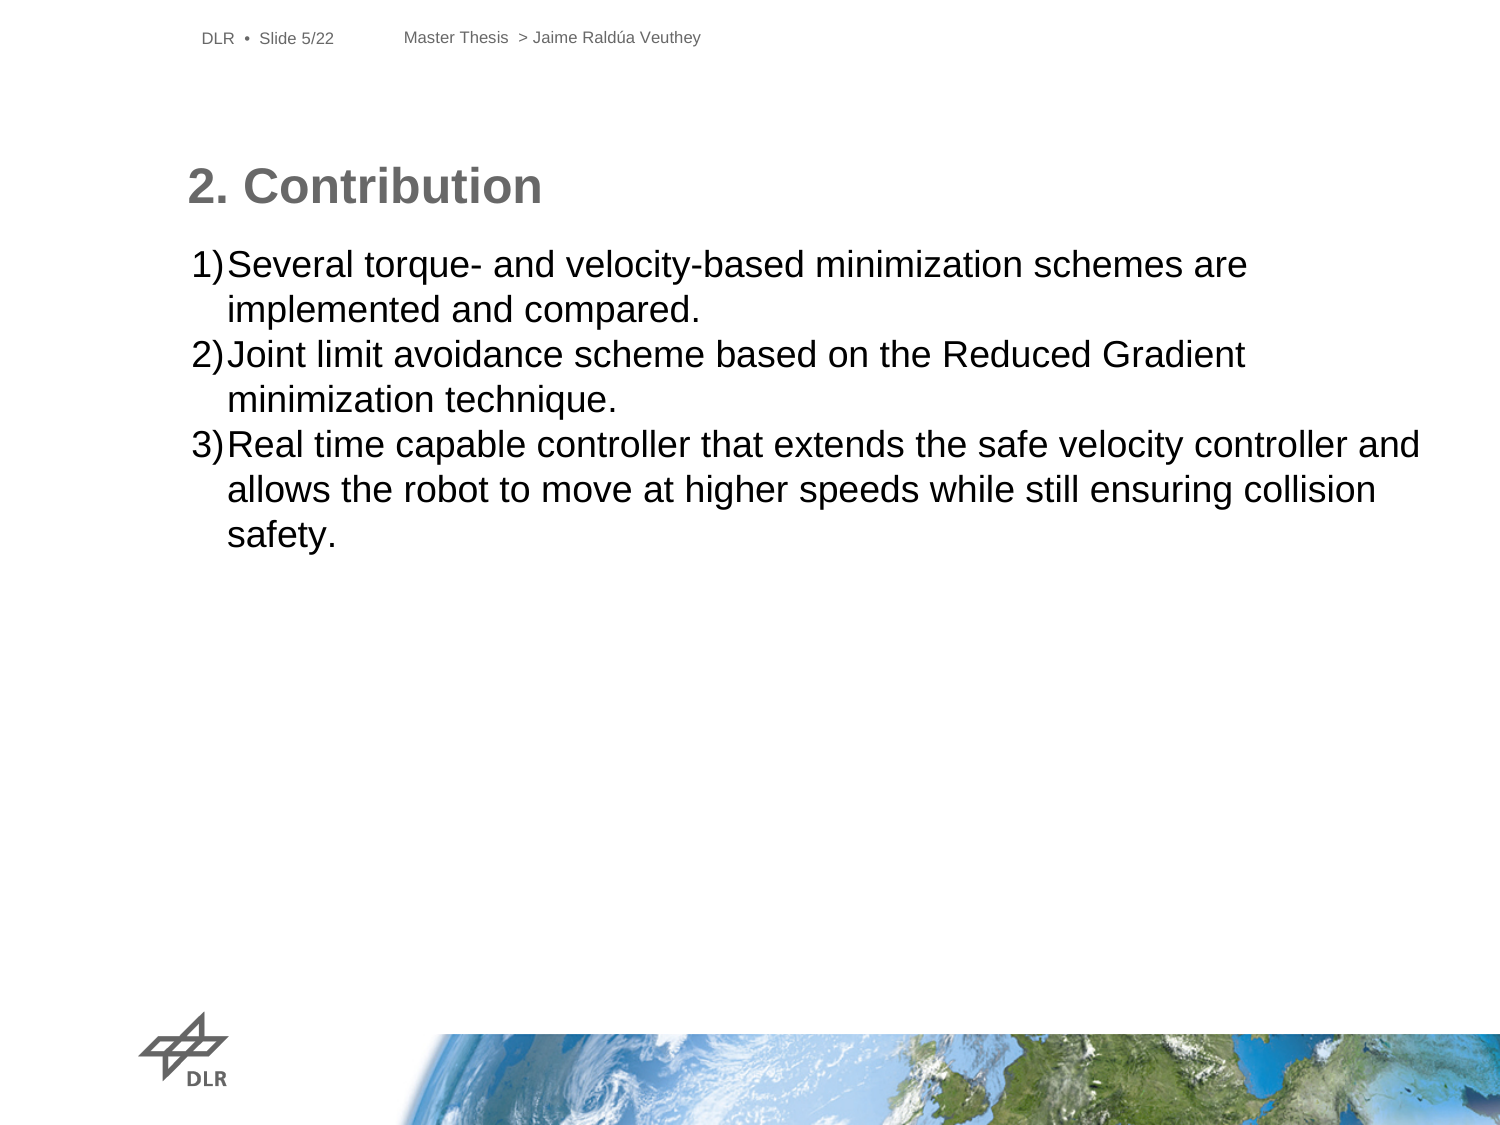

# 2. Contribution
Several torque- and velocity-based minimization schemes are implemented and compared.
Joint limit avoidance scheme based on the Reduced Gradient minimization technique.
Real time capable controller that extends the safe velocity controller and allows the robot to move at higher speeds while still ensuring collision safety.